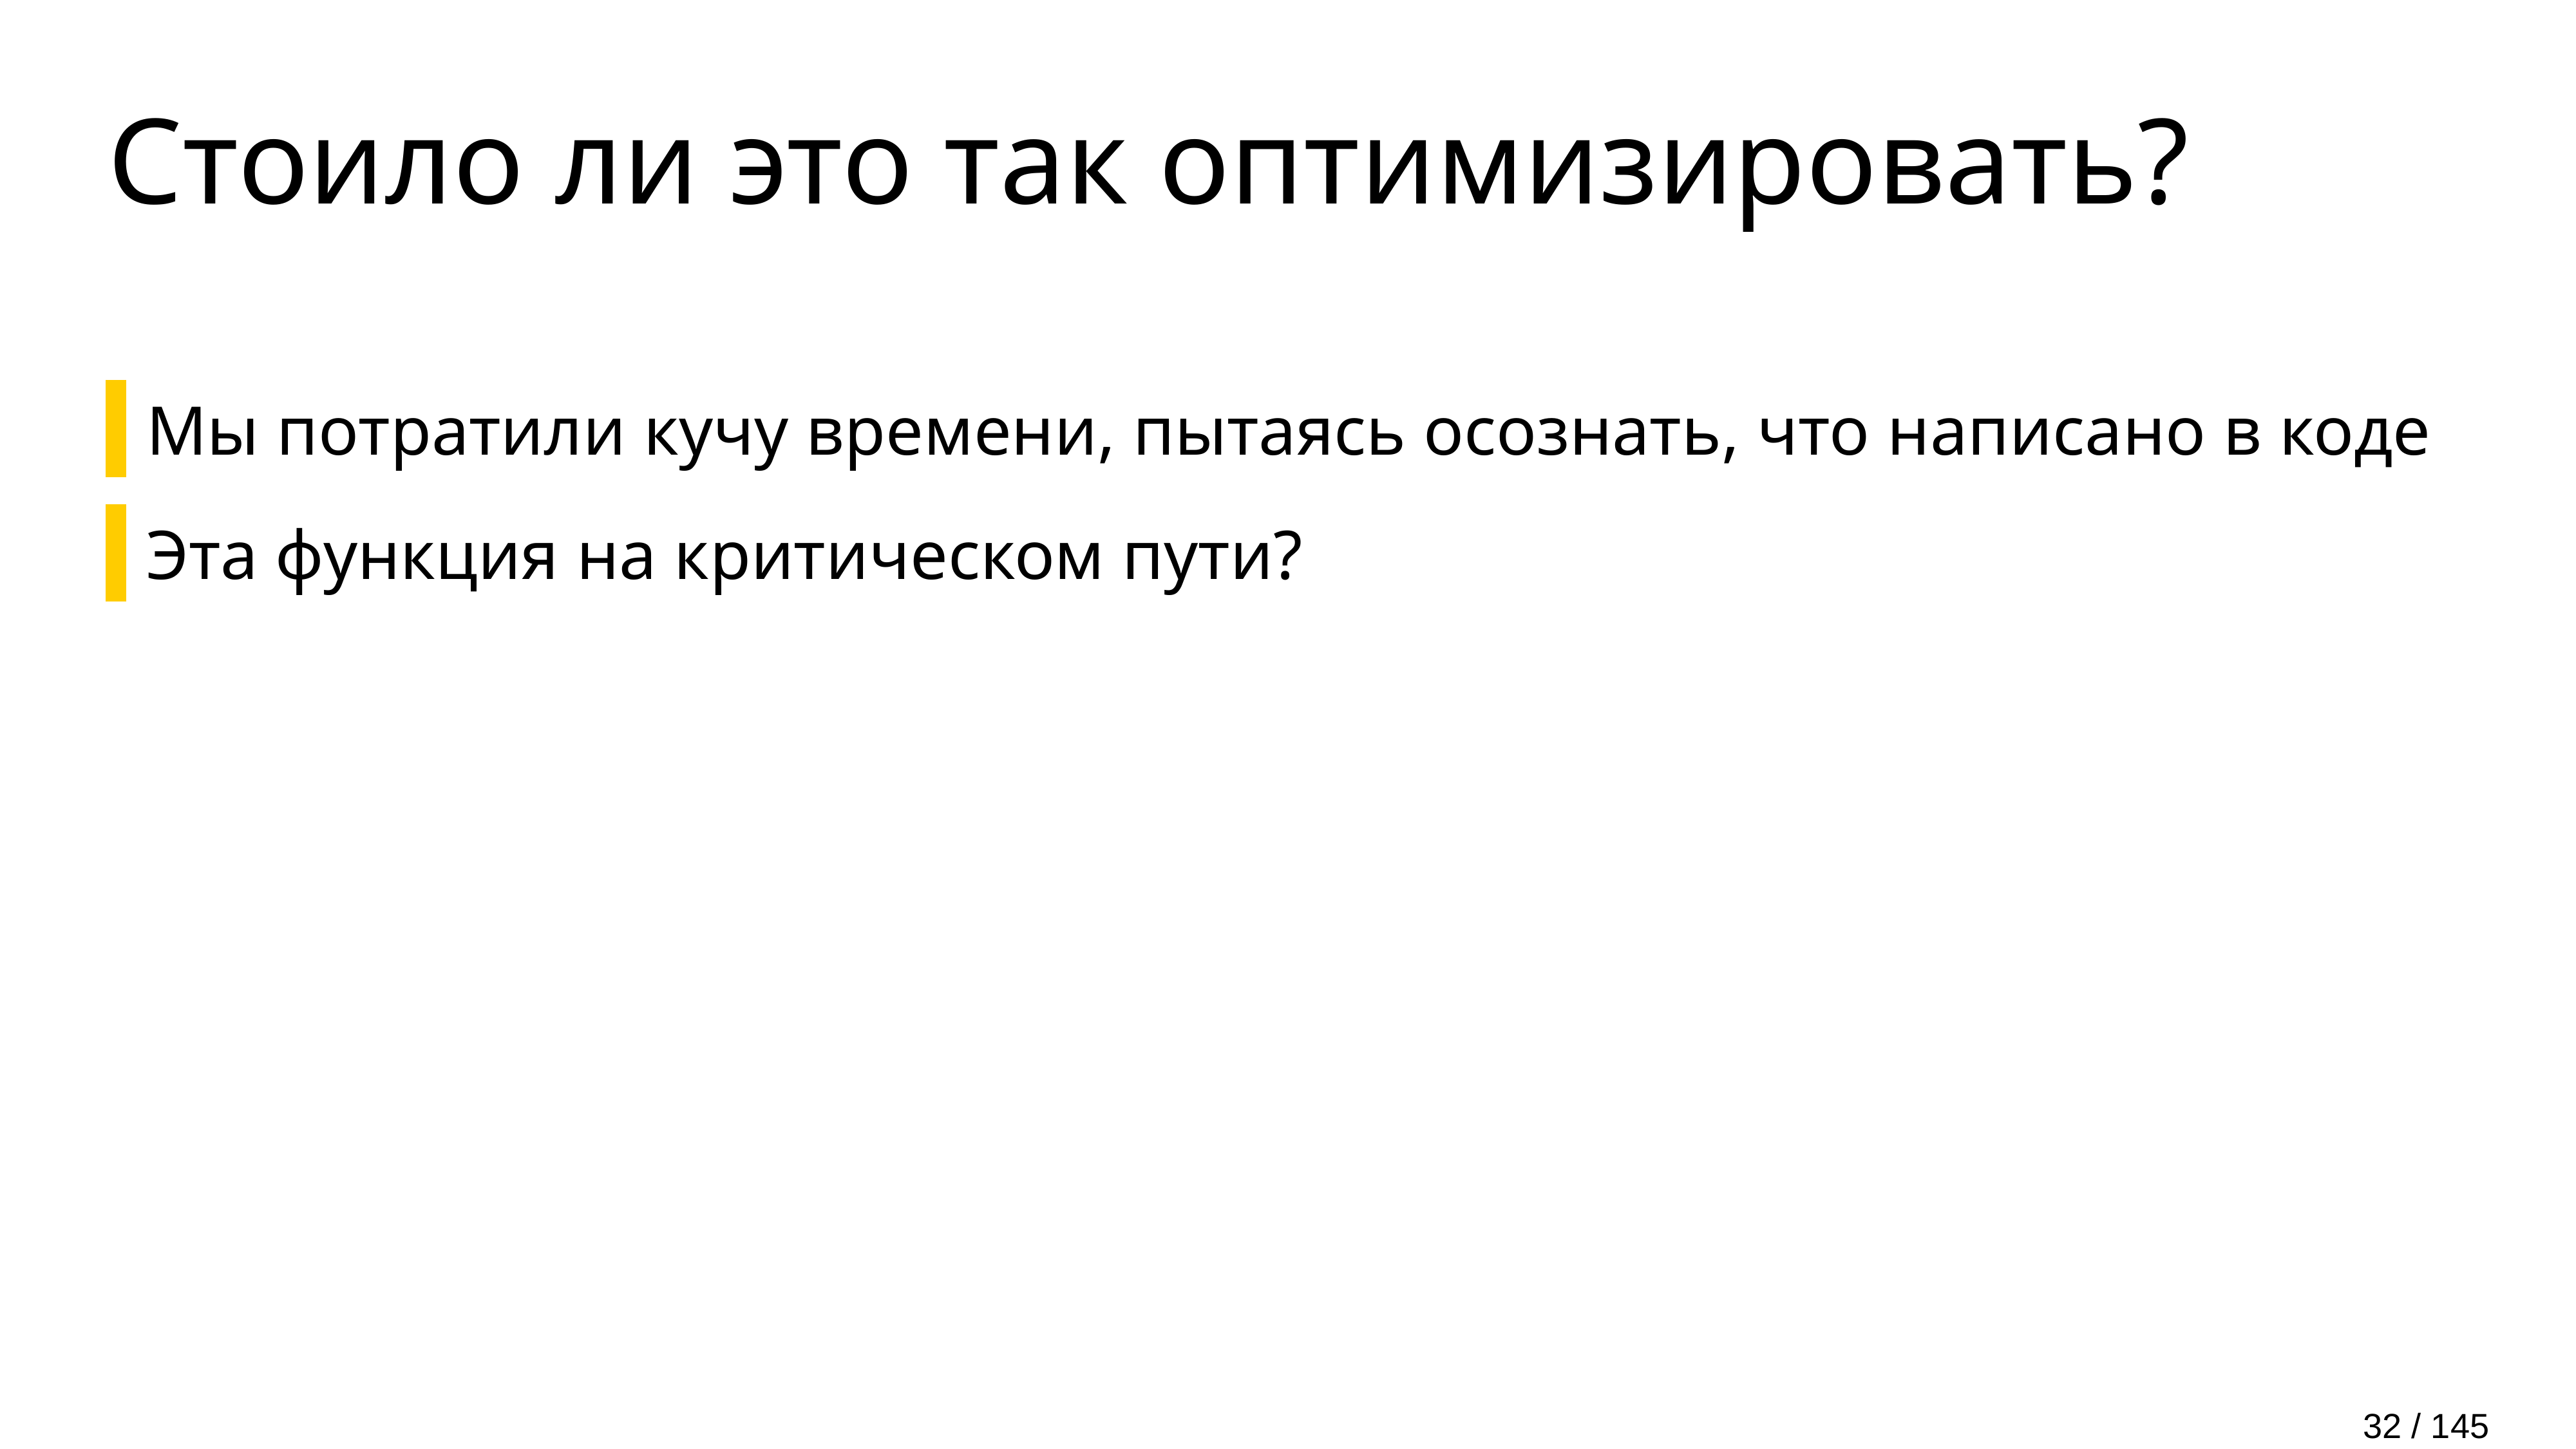

# Стоило ли это так оптимизировать?
 Мы потратили кучу времени, пытаясь осознать, что написано в коде
 Эта функция на критическом пути?